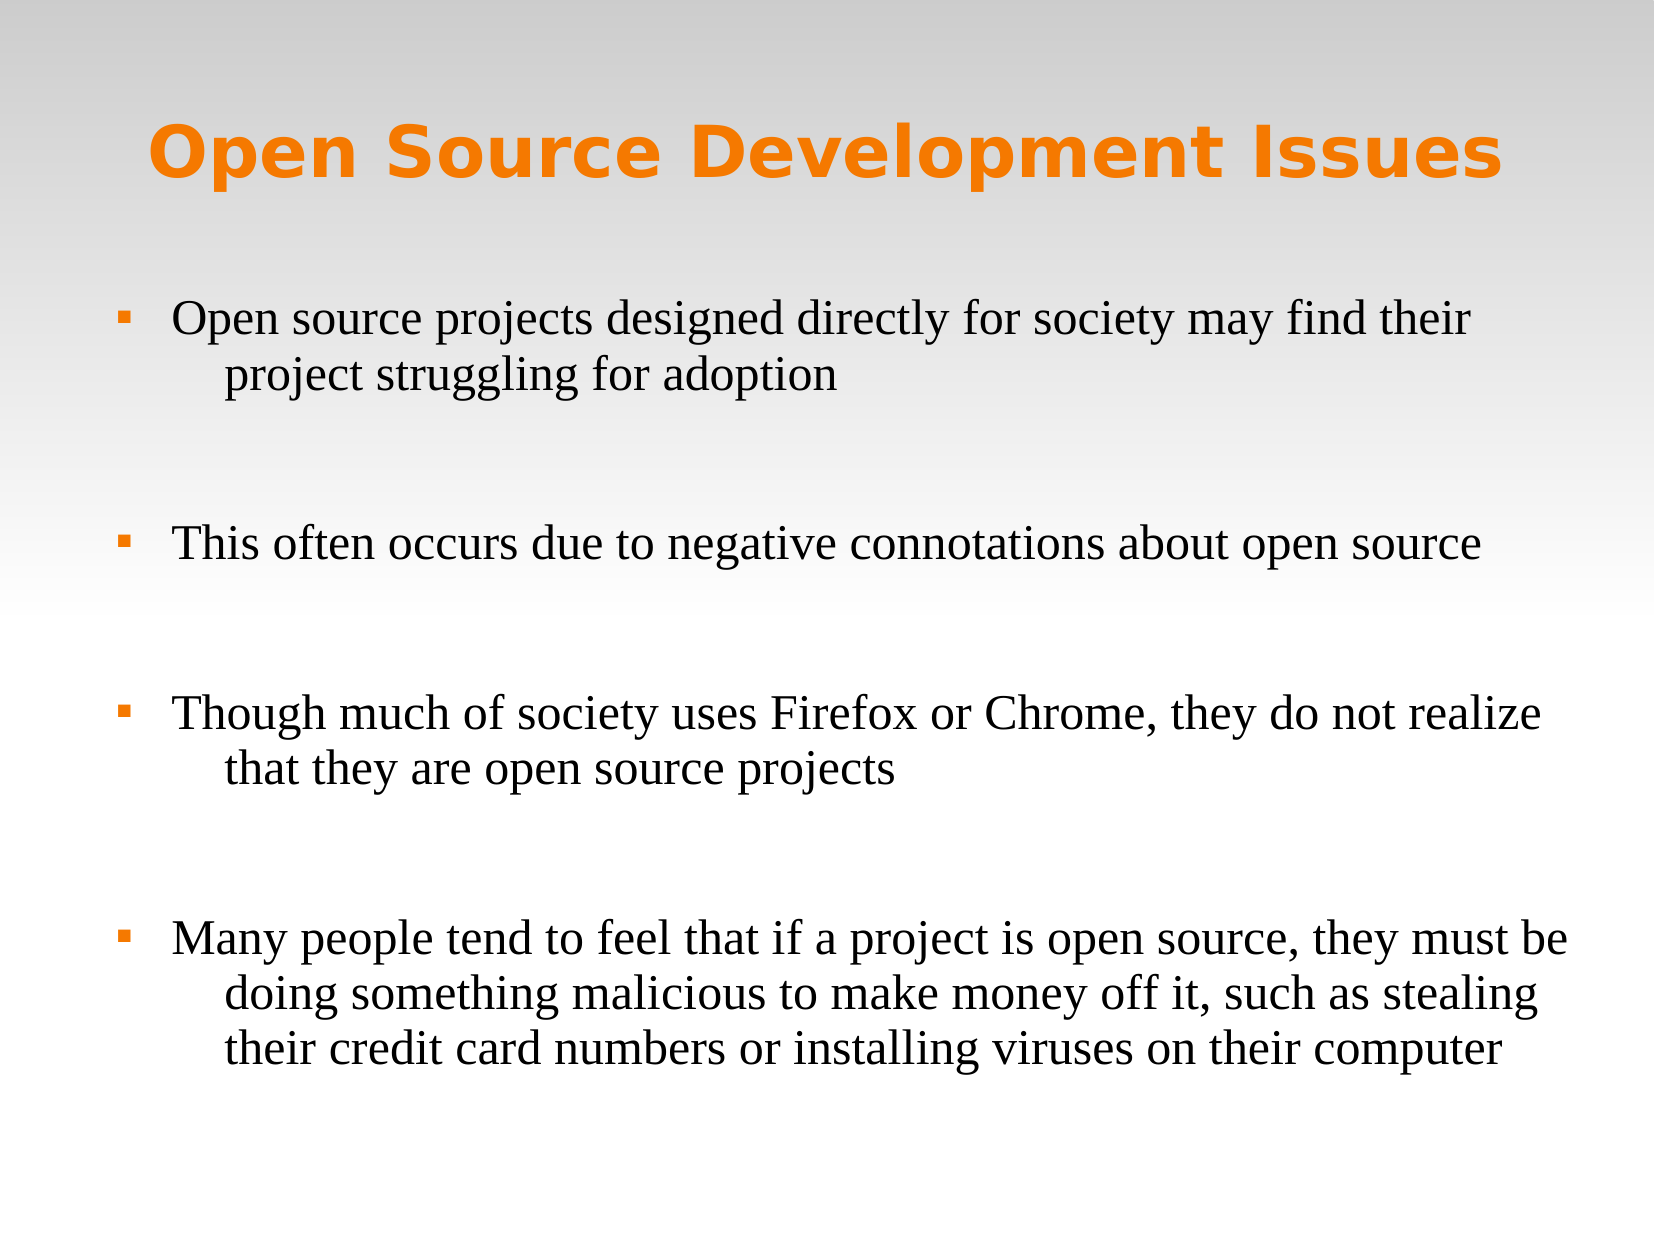

# Open Source Development Issues
Open source projects designed directly for society may find their project struggling for adoption
This often occurs due to negative connotations about open source
Though much of society uses Firefox or Chrome, they do not realize that they are open source projects
Many people tend to feel that if a project is open source, they must be doing something malicious to make money off it, such as stealing their credit card numbers or installing viruses on their computer